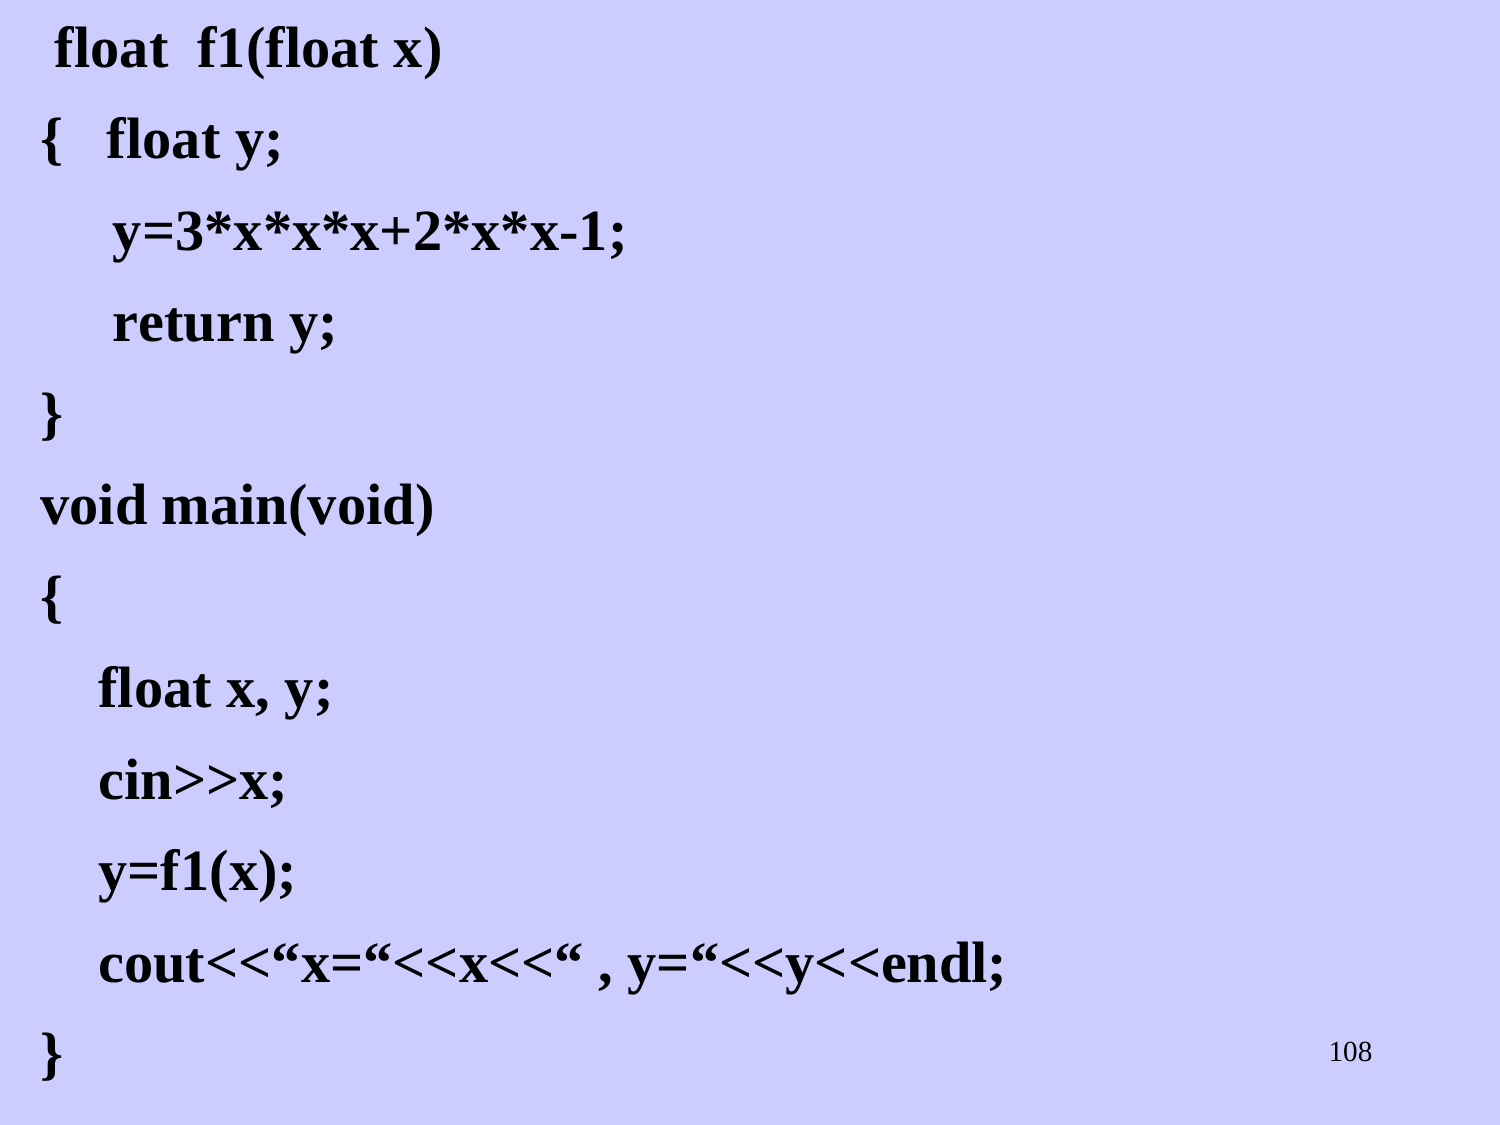

float f1(float x)
{ float y;
 y=3*x*x*x+2*x*x-1;
 return y;
}
void main(void)
{
 float x, y;
 cin>>x;
 y=f1(x);
 cout<<“x=“<<x<<“ , y=“<<y<<endl;
}